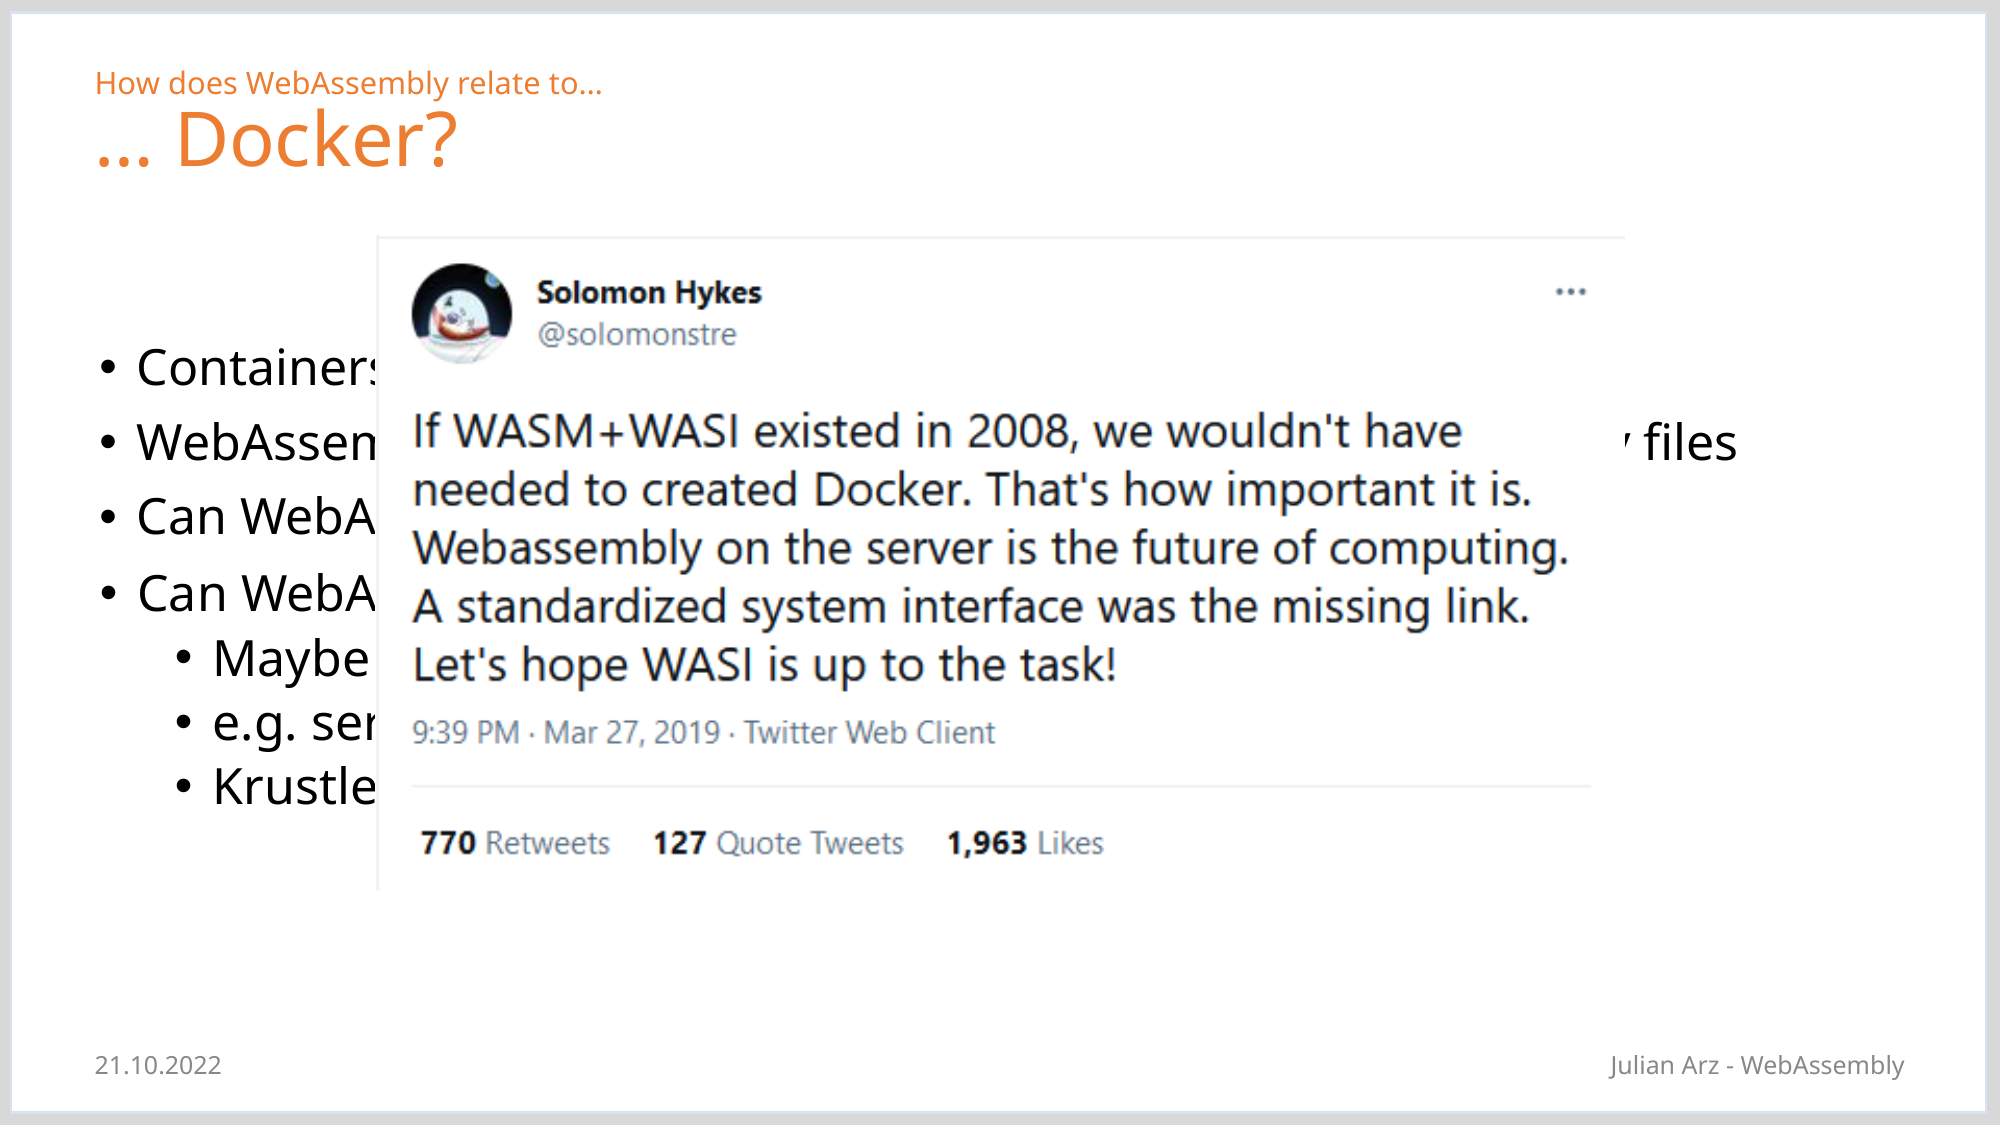

# How does WebAssembly relate to… … Docker?
Containers: isolated OS-Level virtualized sandbox
WebAssembly (+ WASI): sandboxed, isolated execution of binary files
Can WebAssembly replace Docker?
Can WebAssembly replace Docker containers?
Maybe some of them
e.g. serverless: faster startup
Krustlet
21.10.2022
Julian Arz - WebAssembly